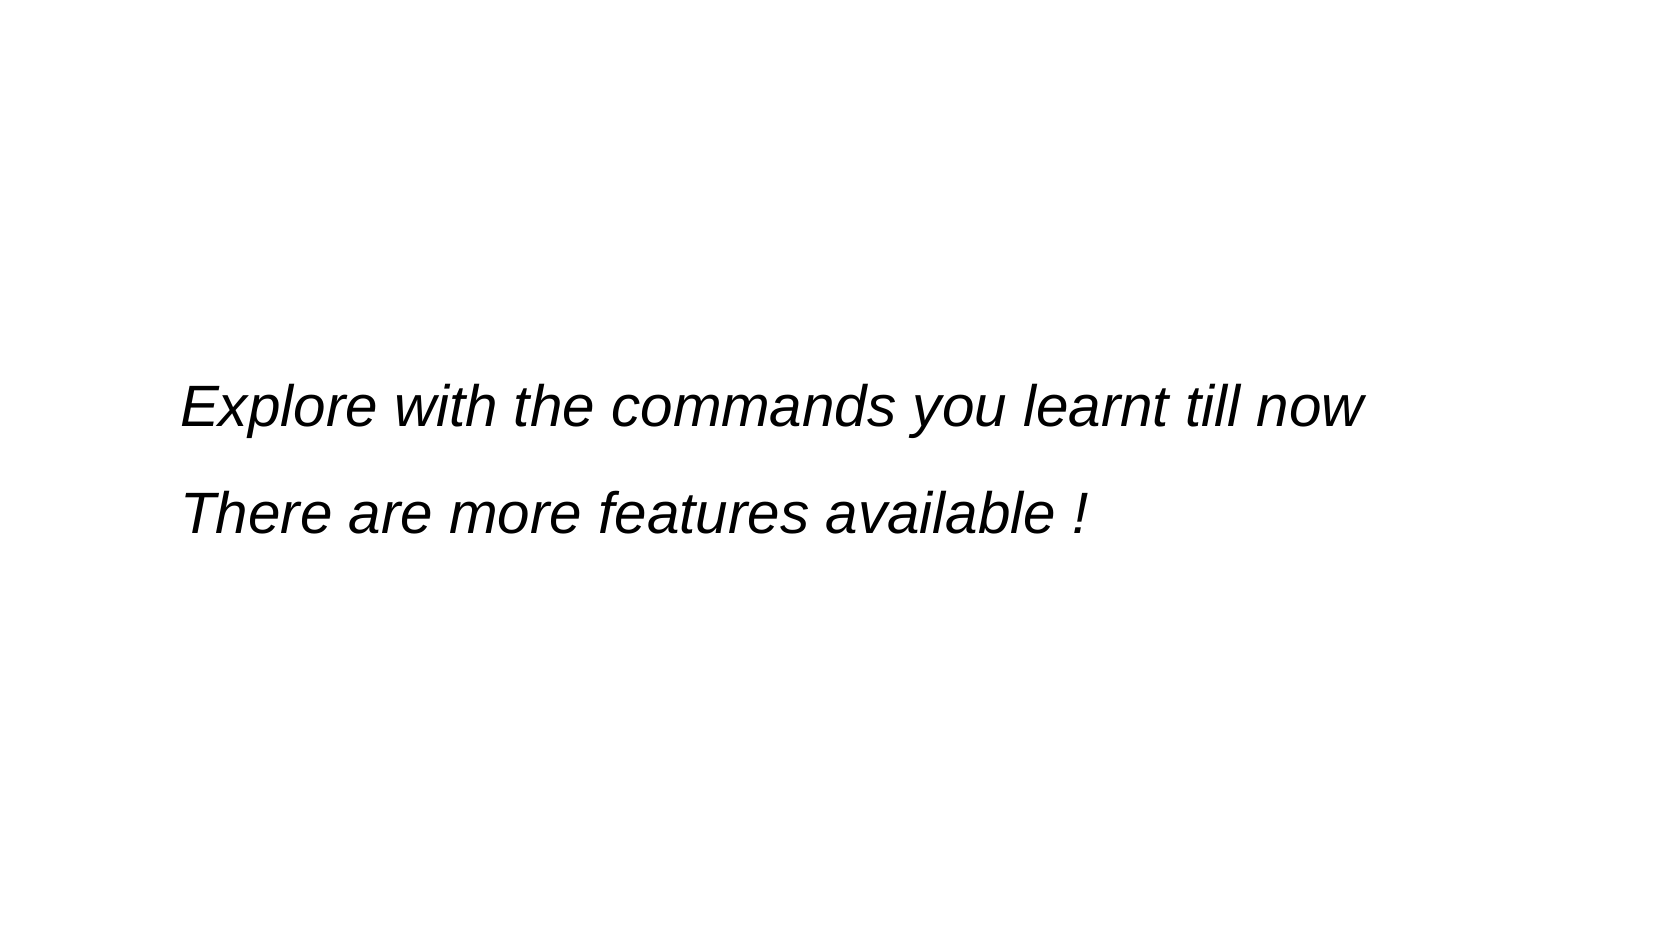

Explore with the commands you learnt till now
There are more features available !